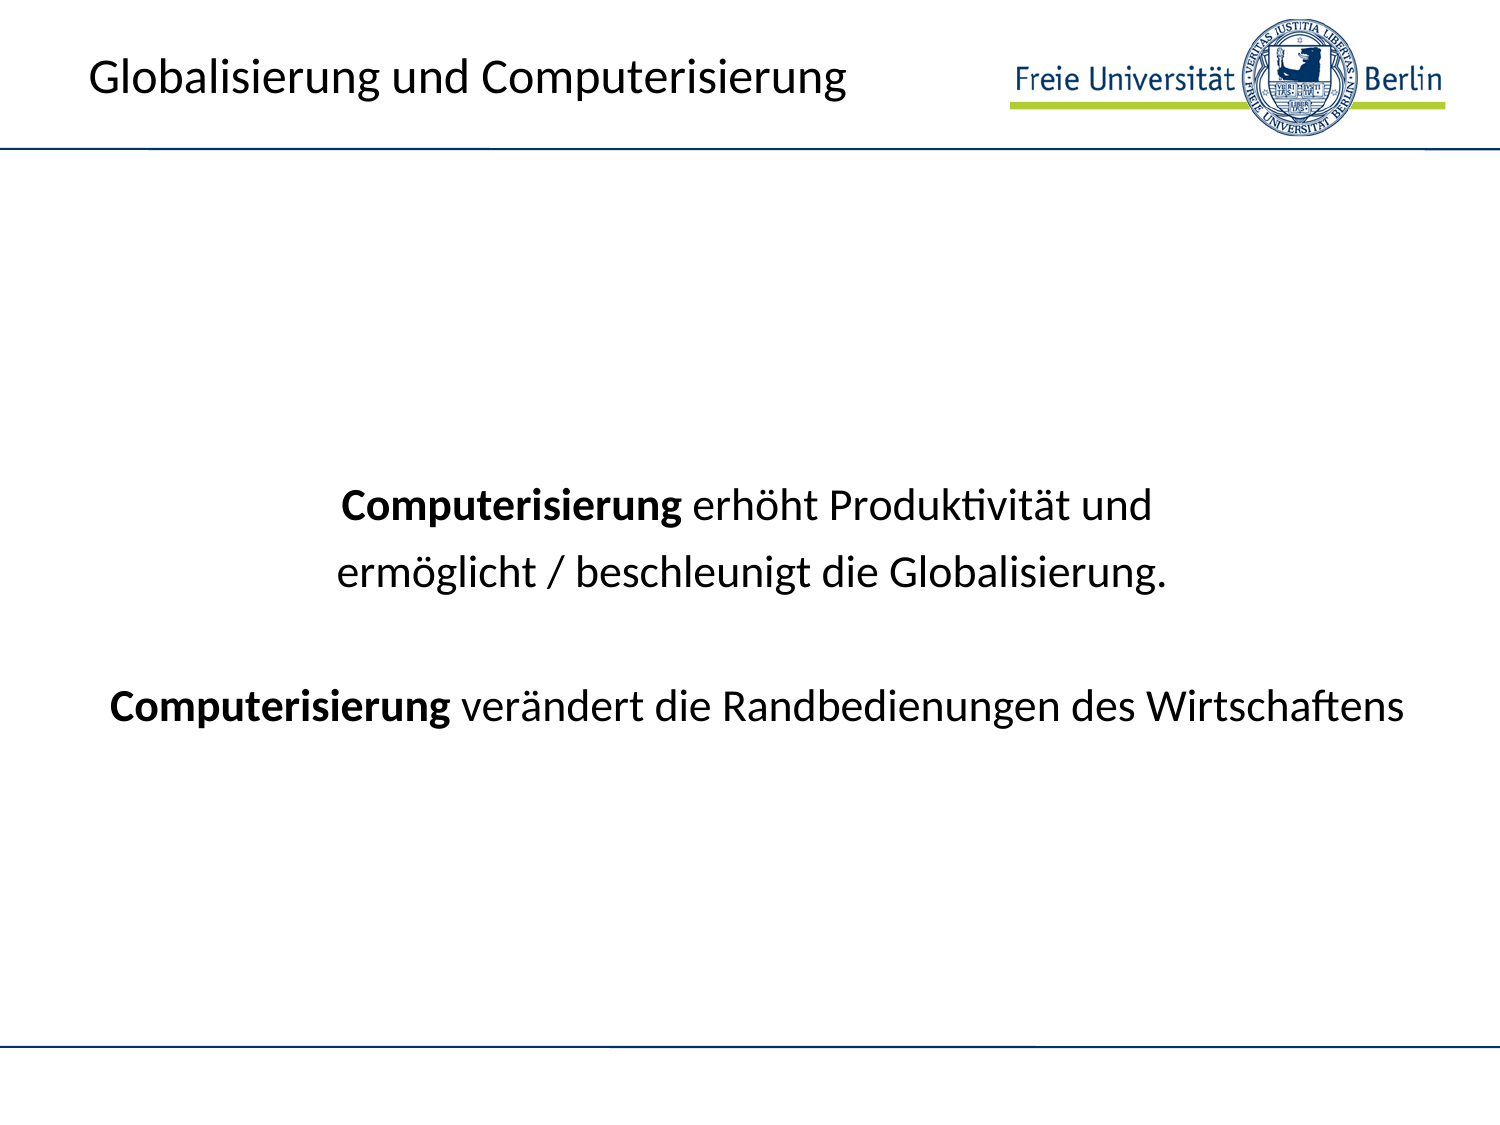

# Globalisierung und Computerisierung
Computerisierung erhöht Produktivität und
ermöglicht / beschleunigt die Globalisierung.
 Computerisierung verändert die Randbedienungen des Wirtschaftens